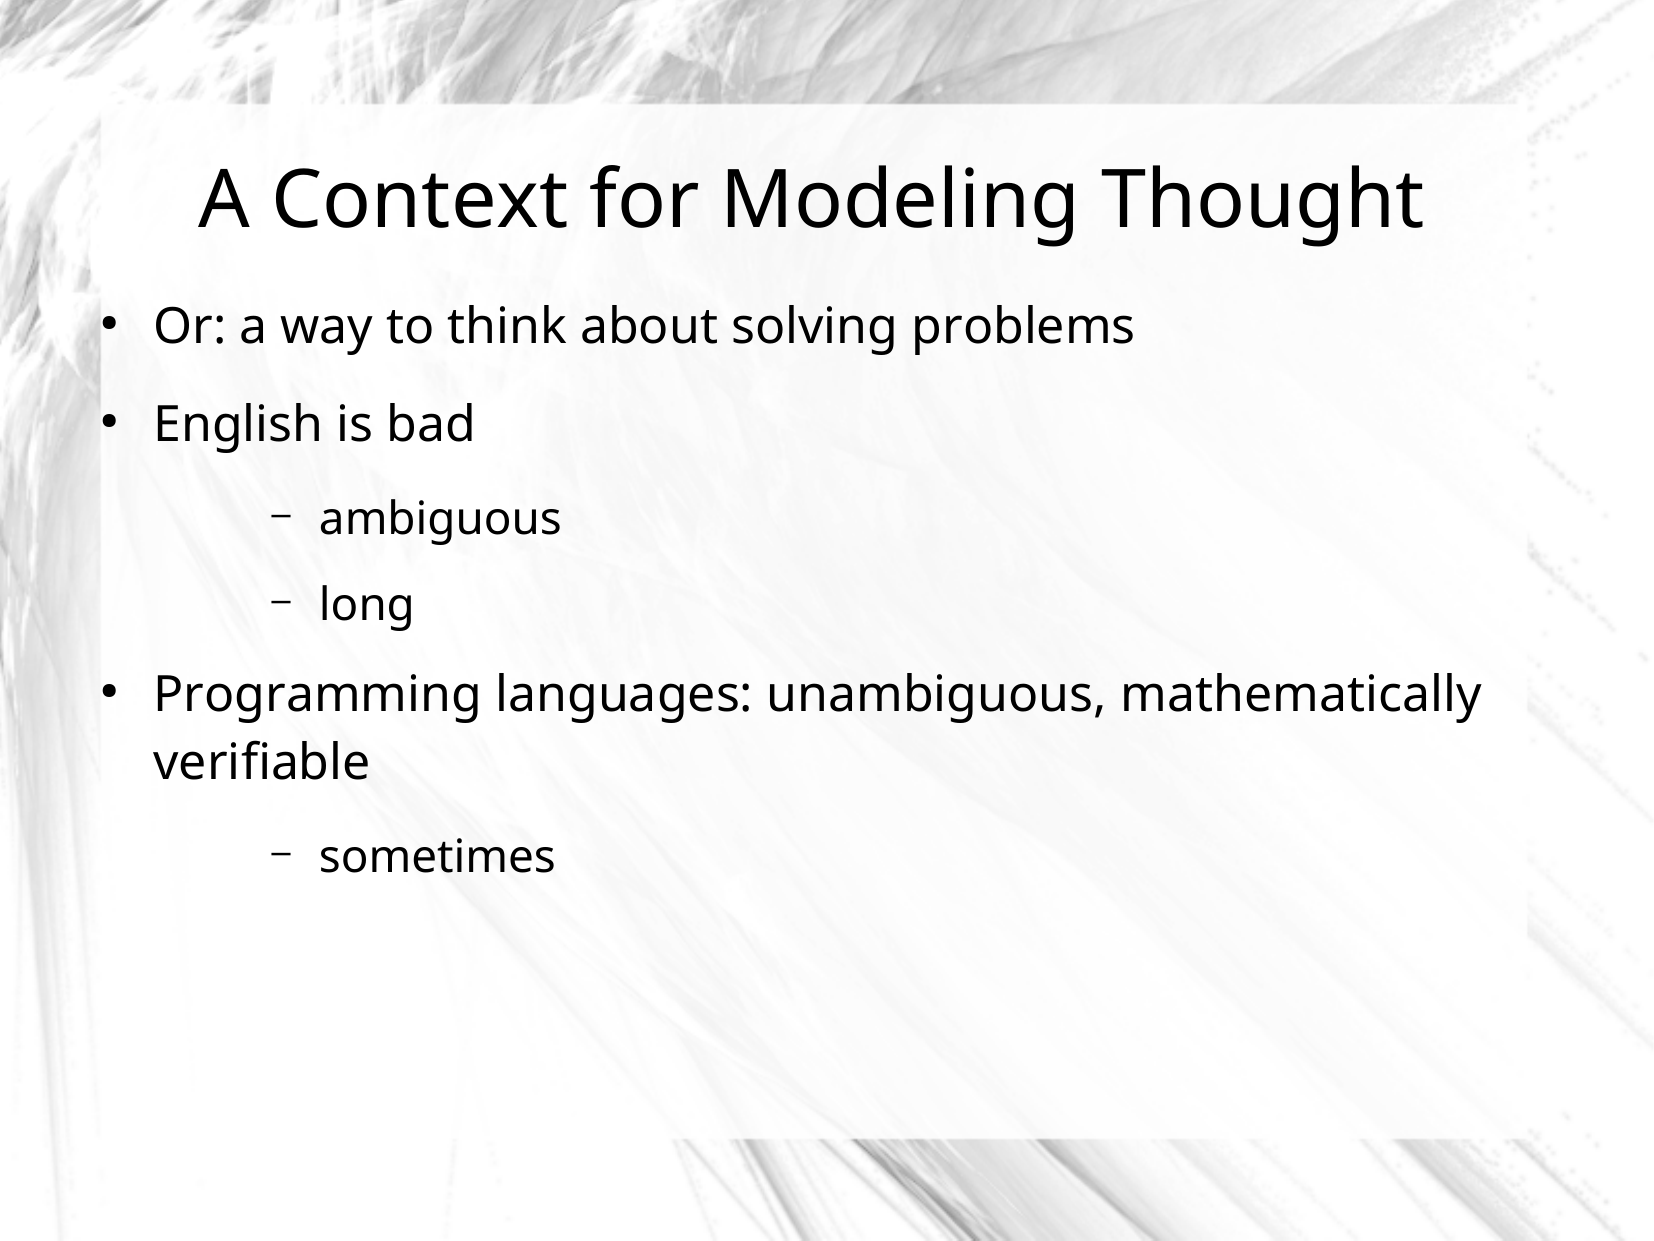

# A Context for Modeling Thought
Or: a way to think about solving problems
English is bad
ambiguous
long
Programming languages: unambiguous, mathematically verifiable
sometimes